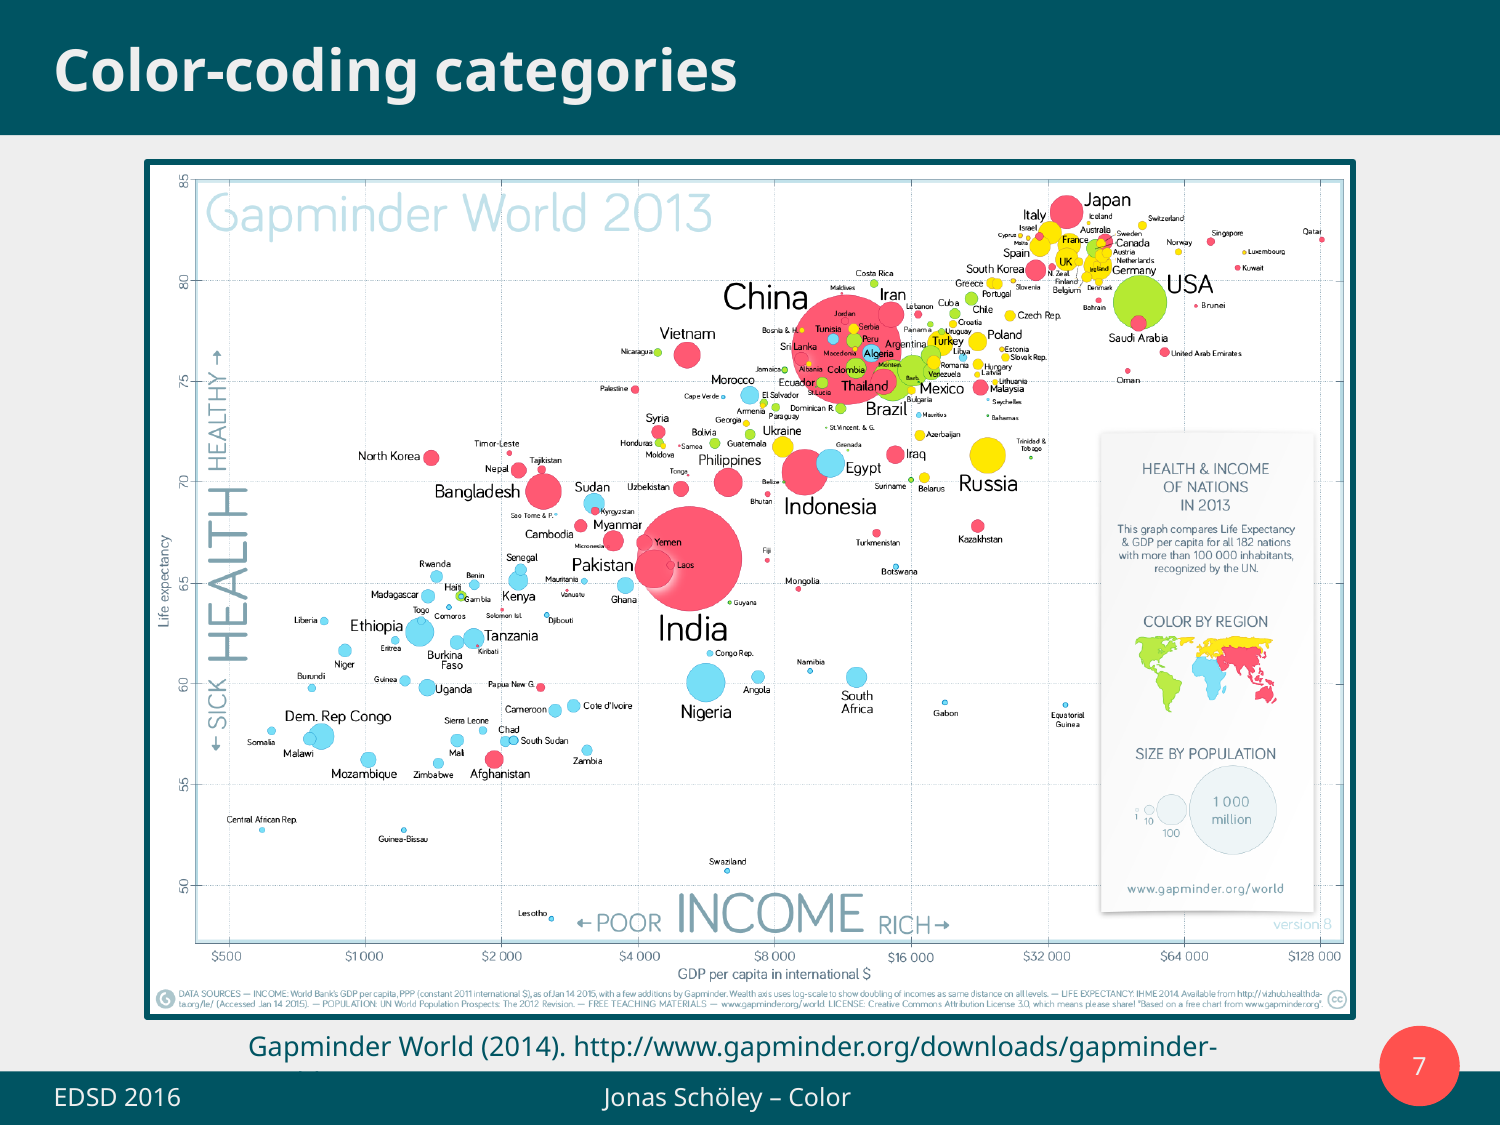

# Color-coding categories
7
Gapminder World (2014). http://www.gapminder.org/downloads/gapminder-world-poster-2013/
EDSD 2016
Jonas Schöley – Color